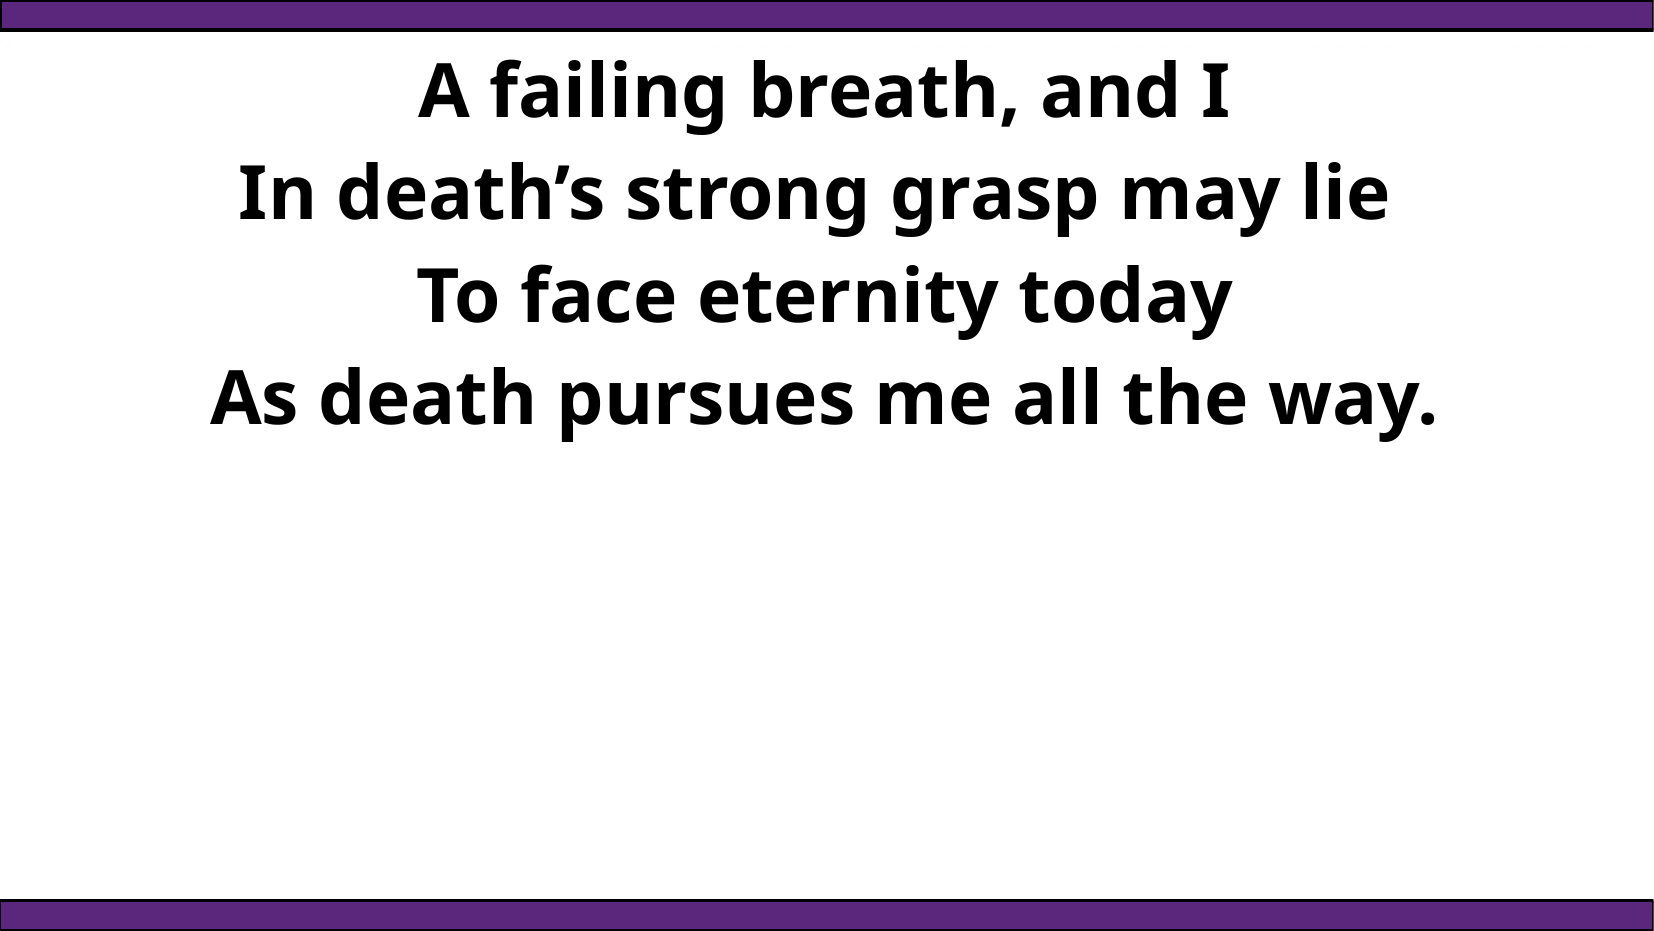

A failing breath, and I
In death’s strong grasp may lie
To face eternity today
As death pursues me all the way.